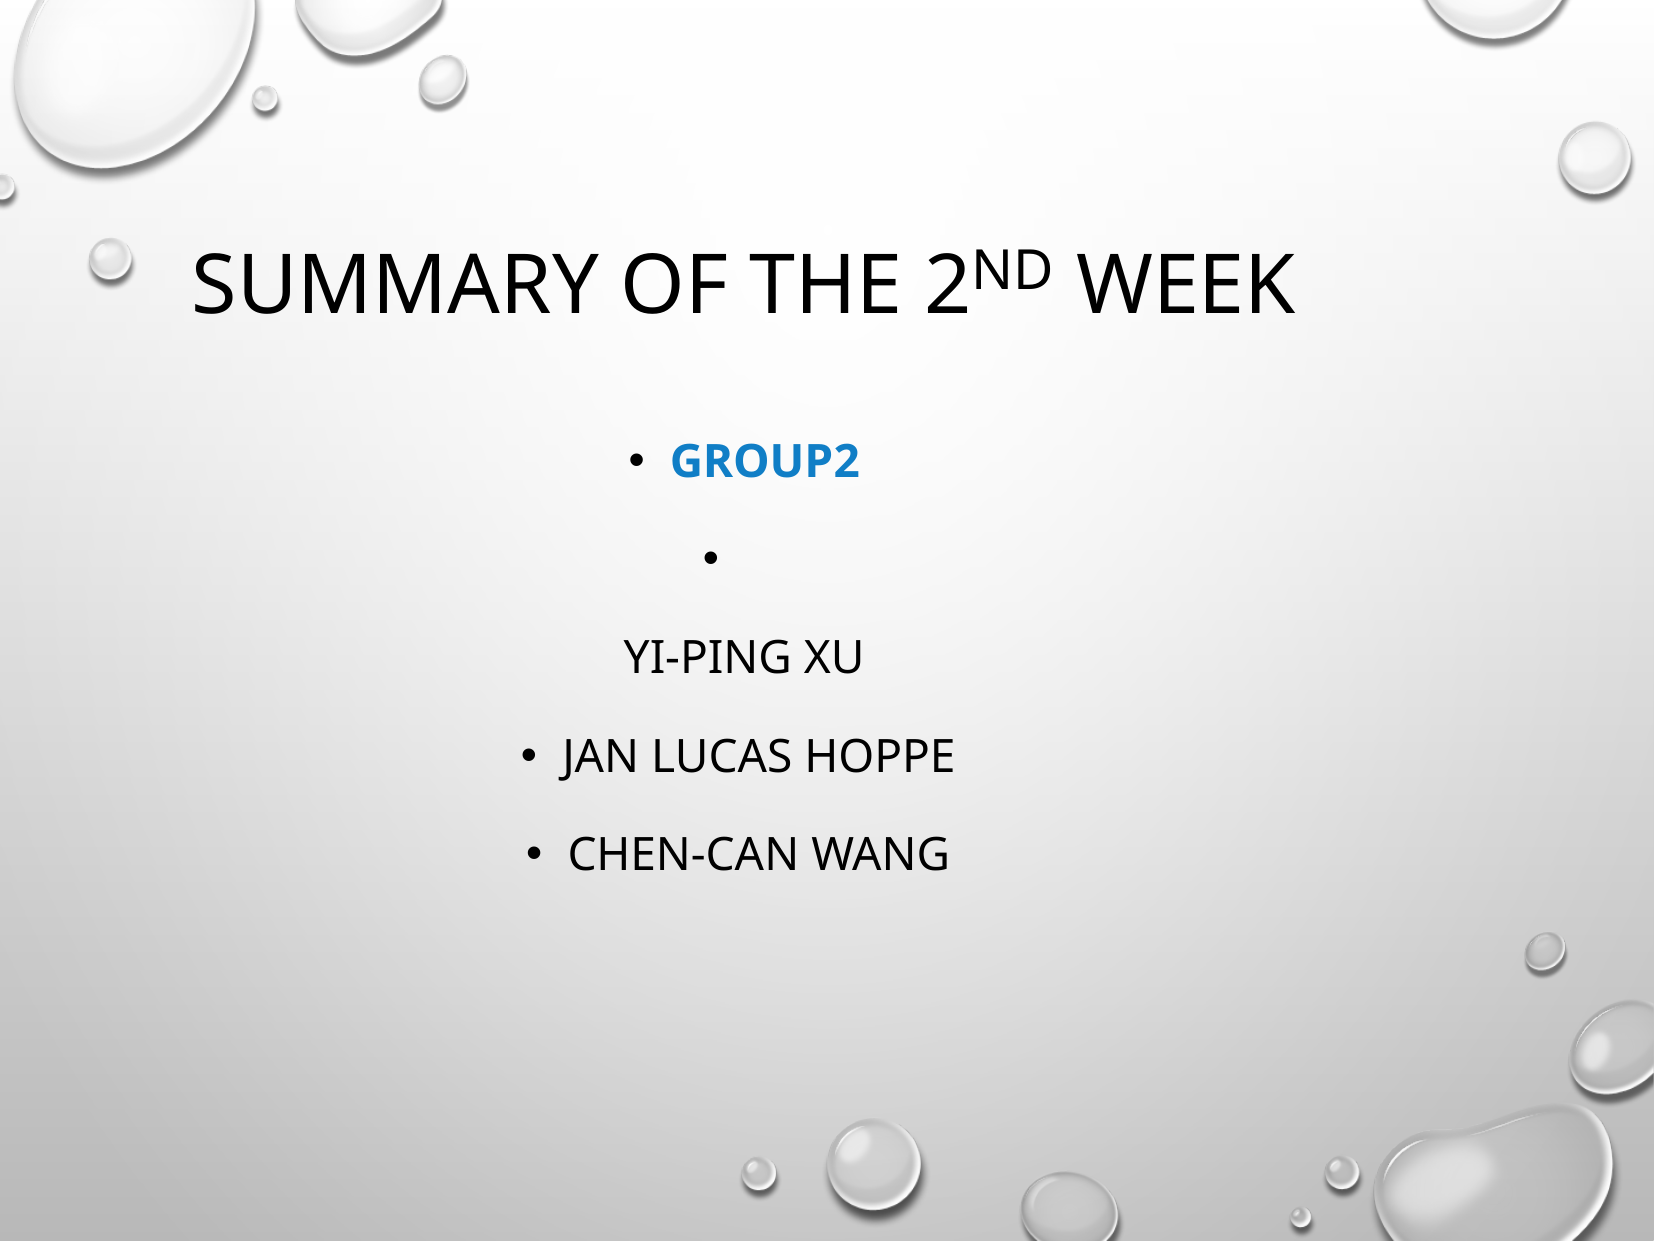

# Summary of the 2ND week
Group2
Yi-ping Xu
Jan Lucas Hoppe
Chen-can Wang